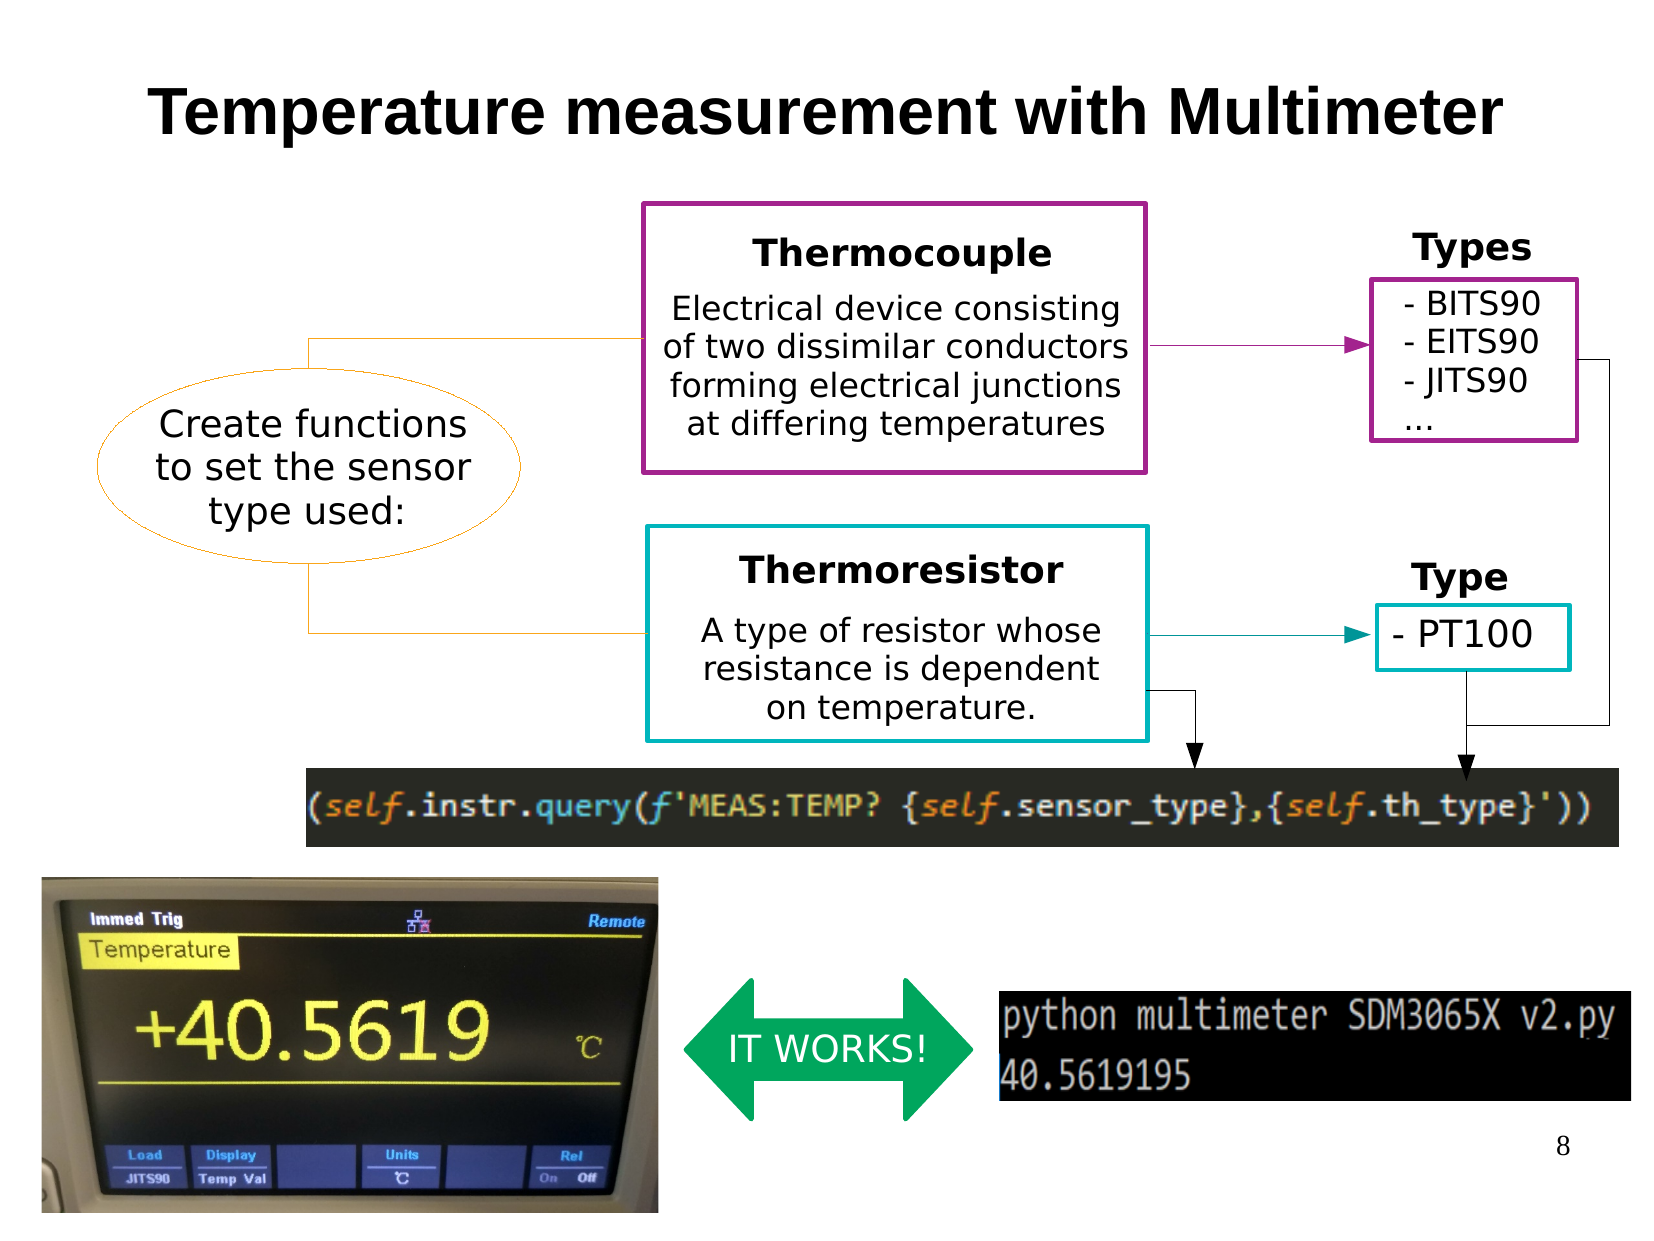

# Temperature measurement with Multimeter
Types
Thermocouple
- BITS90
- EITS90
- JITS90
...
Electrical device consisting of two dissimilar conductors forming electrical junctions at differing temperatures
Create functions to set the sensor type used:
Thermoresistor
Type
A type of resistor whose resistance is dependent on temperature.
- PT100
IT WORKS!
8